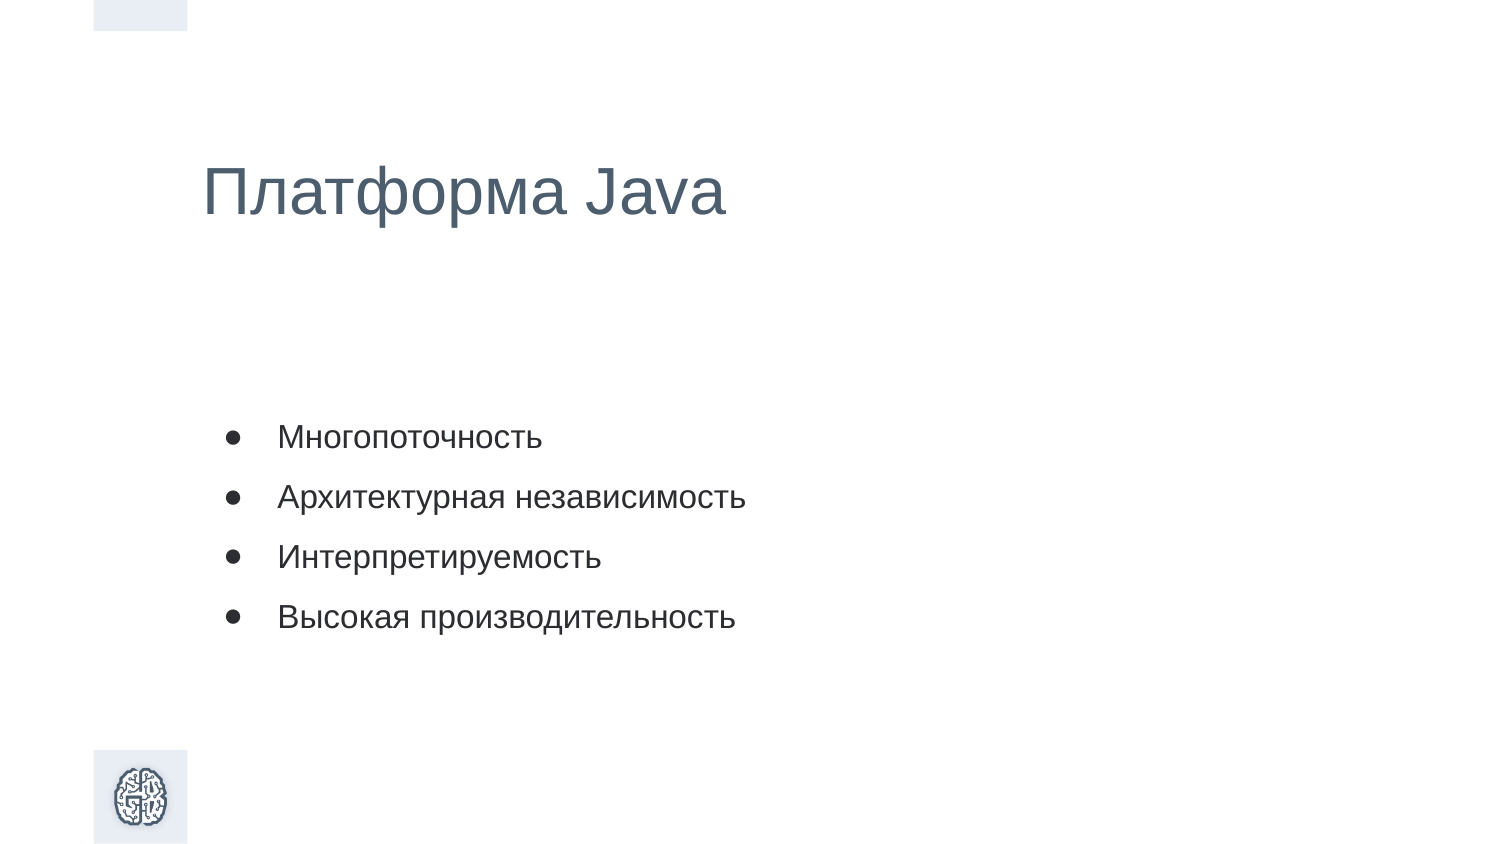

Платформа Java
Многопоточность
Архитектурная независимость
Интерпретируемость
Высокая производительность